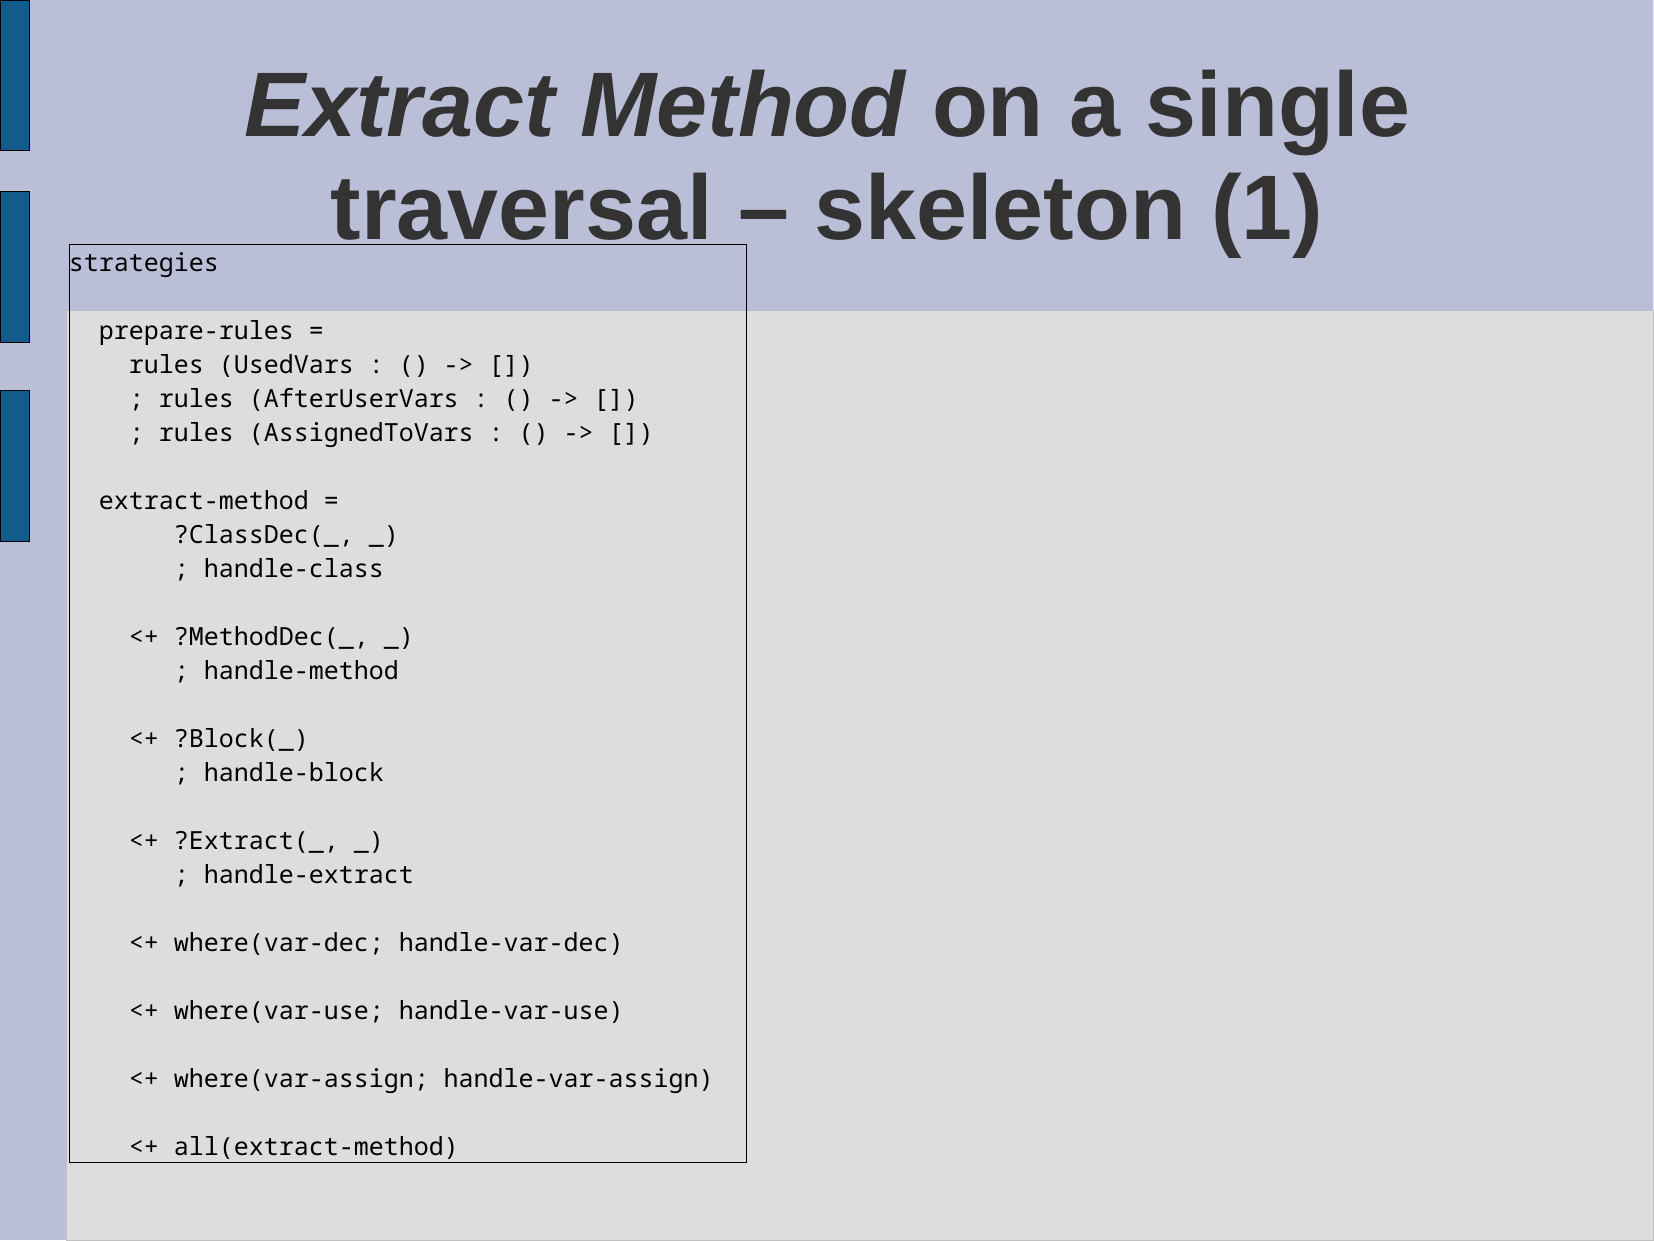

# Extract Method on a single traversal – skeleton (1)
strategies
 prepare-rules =
 rules (UsedVars : () -> [])
 ; rules (AfterUserVars : () -> [])
 ; rules (AssignedToVars : () -> [])
 extract-method =
 ?ClassDec(_, _)
 ; handle-class
 <+ ?MethodDec(_, _)
 ; handle-method
 <+ ?Block(_)
 ; handle-block
 <+ ?Extract(_, _)
 ; handle-extract
 <+ where(var-dec; handle-var-dec)
 <+ where(var-use; handle-var-use)
 <+ where(var-assign; handle-var-assign)
 <+ all(extract-method)